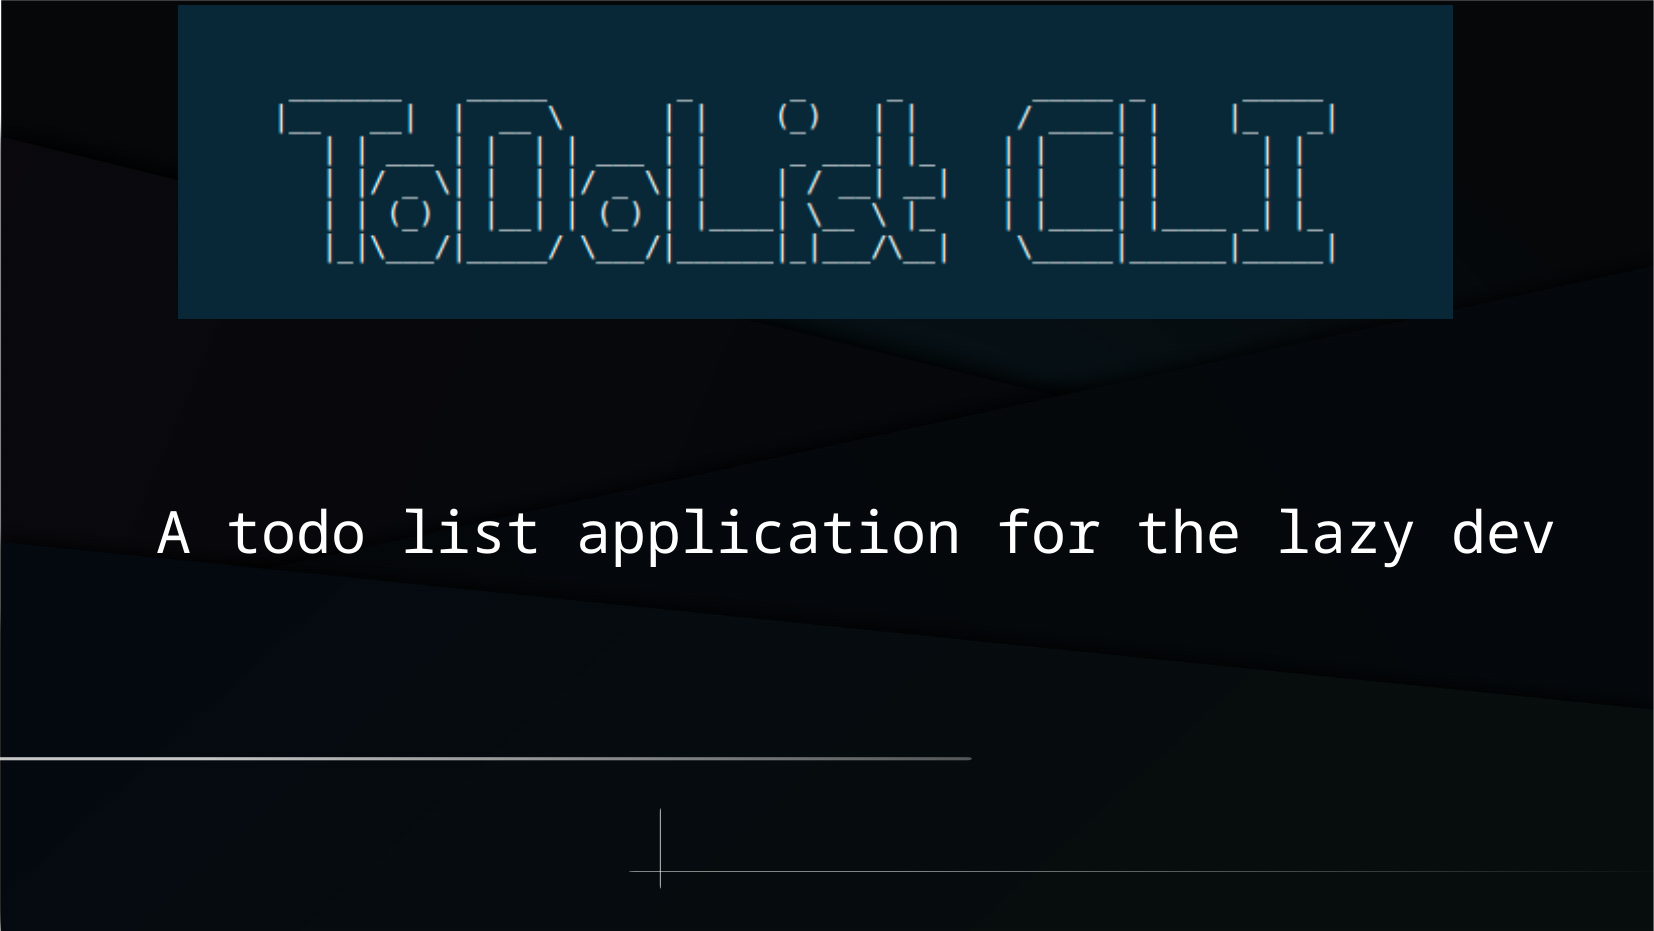

A todo list application for the lazy dev